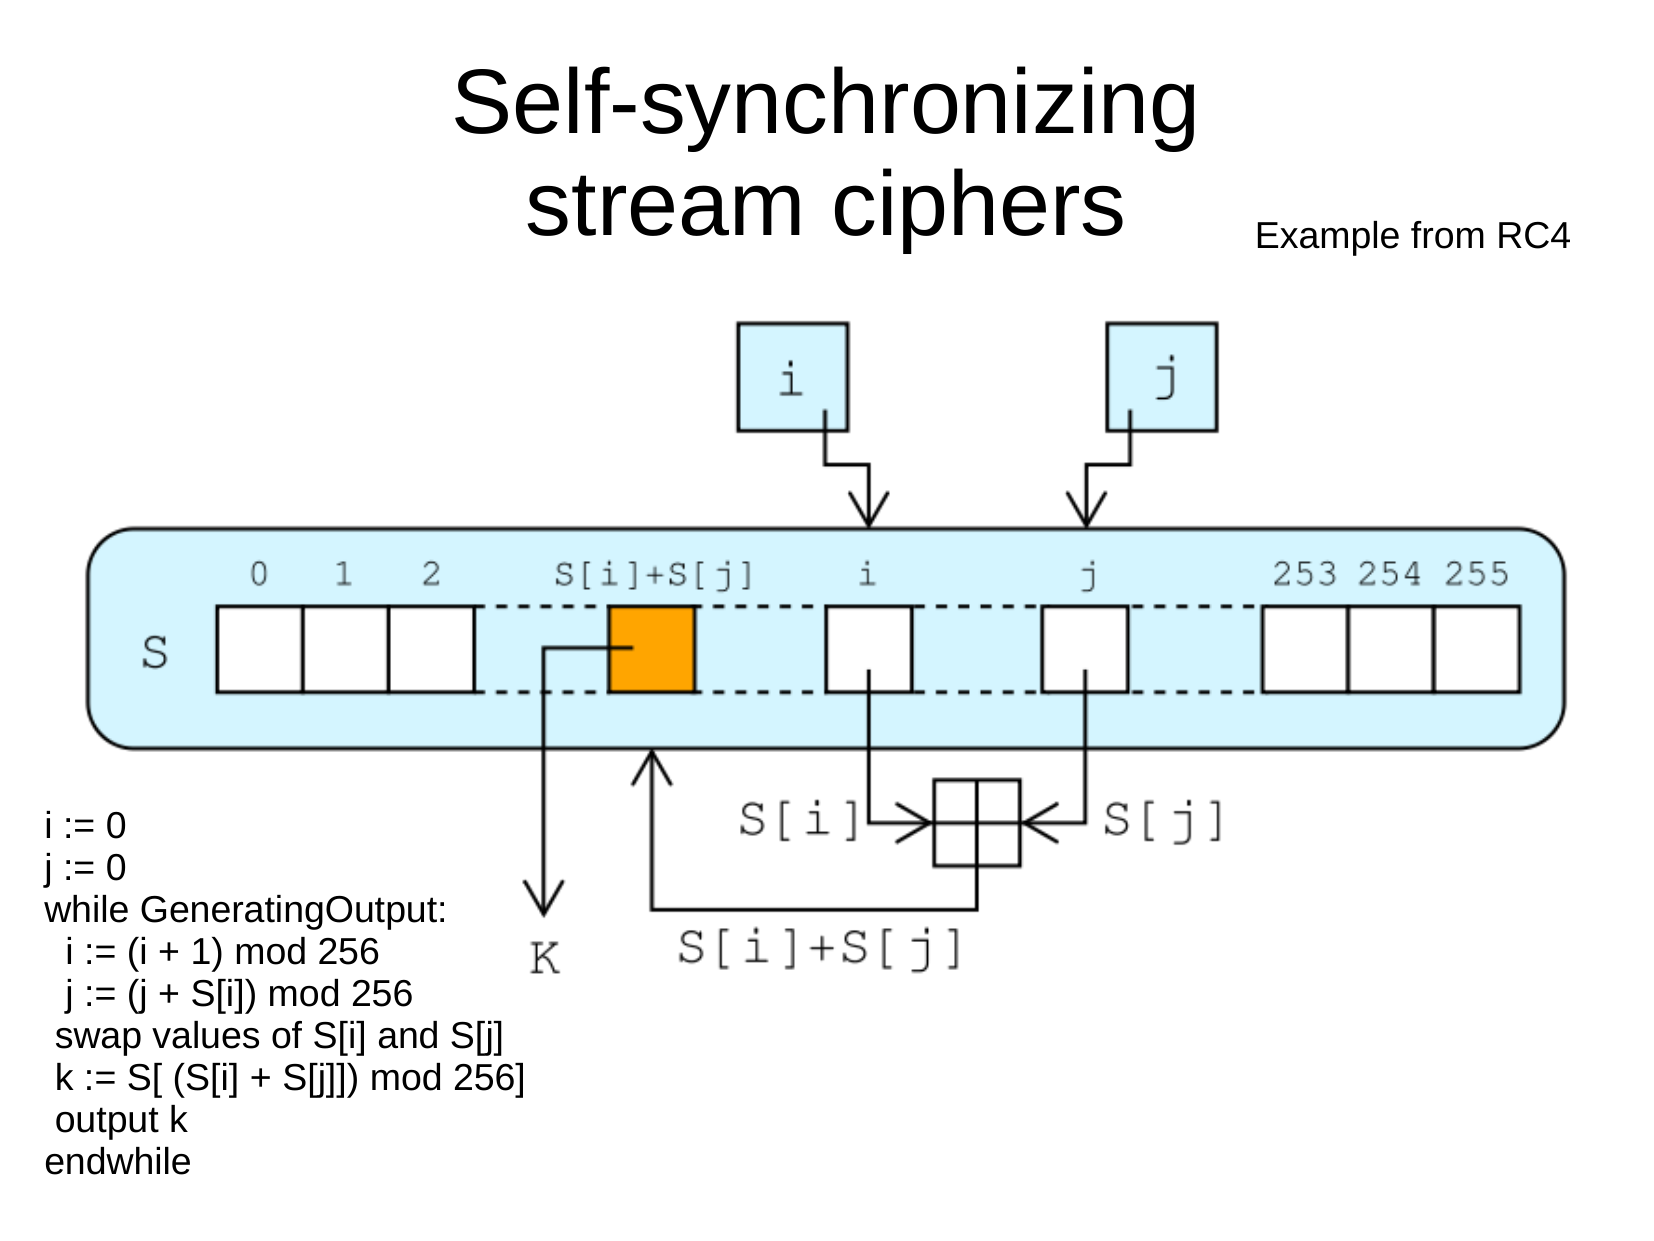

# Self-synchronizing stream ciphers
Example from RC4
i := 0
j := 0
while GeneratingOutput:
 i := (i + 1) mod 256
 j := (j + S[i]) mod 256
 swap values of S[i] and S[j]
 k := S[ (S[i] + S[j]]) mod 256]
 output k
endwhile